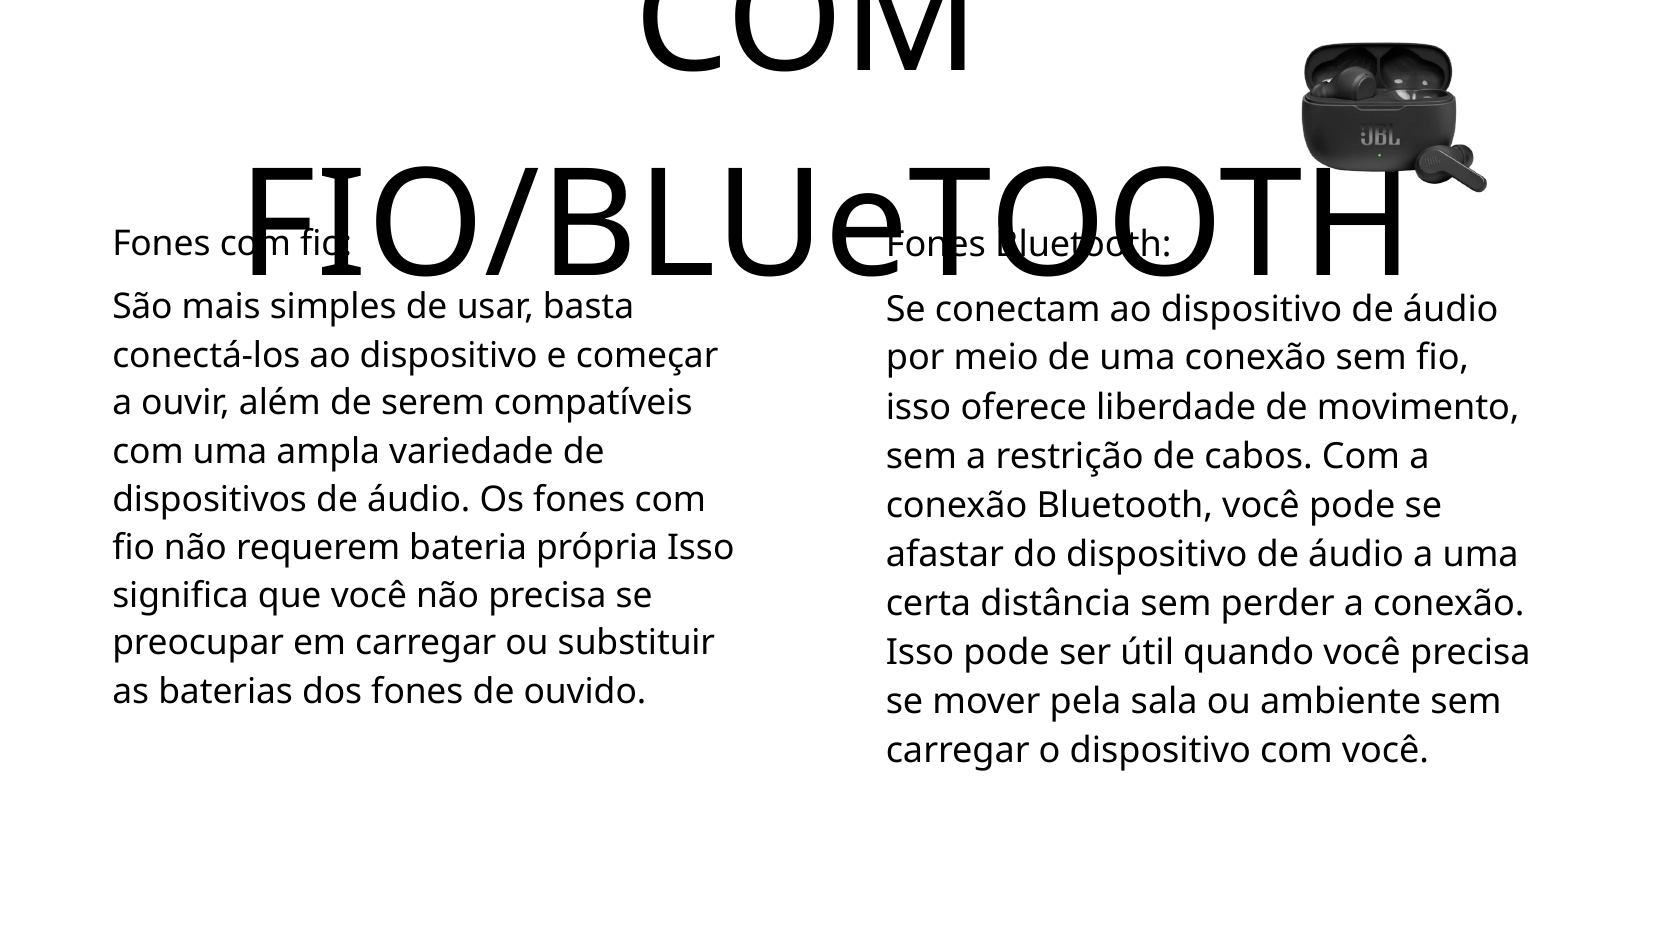

# COM FIO/BLUeTOOTH
Fones com fio:
São mais simples de usar, basta conectá-los ao dispositivo e começar a ouvir, além de serem compatíveis com uma ampla variedade de dispositivos de áudio. Os fones com fio não requerem bateria própria Isso significa que você não precisa se preocupar em carregar ou substituir as baterias dos fones de ouvido.
Fones Bluetooth:
Se conectam ao dispositivo de áudio por meio de uma conexão sem fio, isso oferece liberdade de movimento, sem a restrição de cabos. Com a conexão Bluetooth, você pode se afastar do dispositivo de áudio a uma certa distância sem perder a conexão. Isso pode ser útil quando você precisa se mover pela sala ou ambiente sem carregar o dispositivo com você.